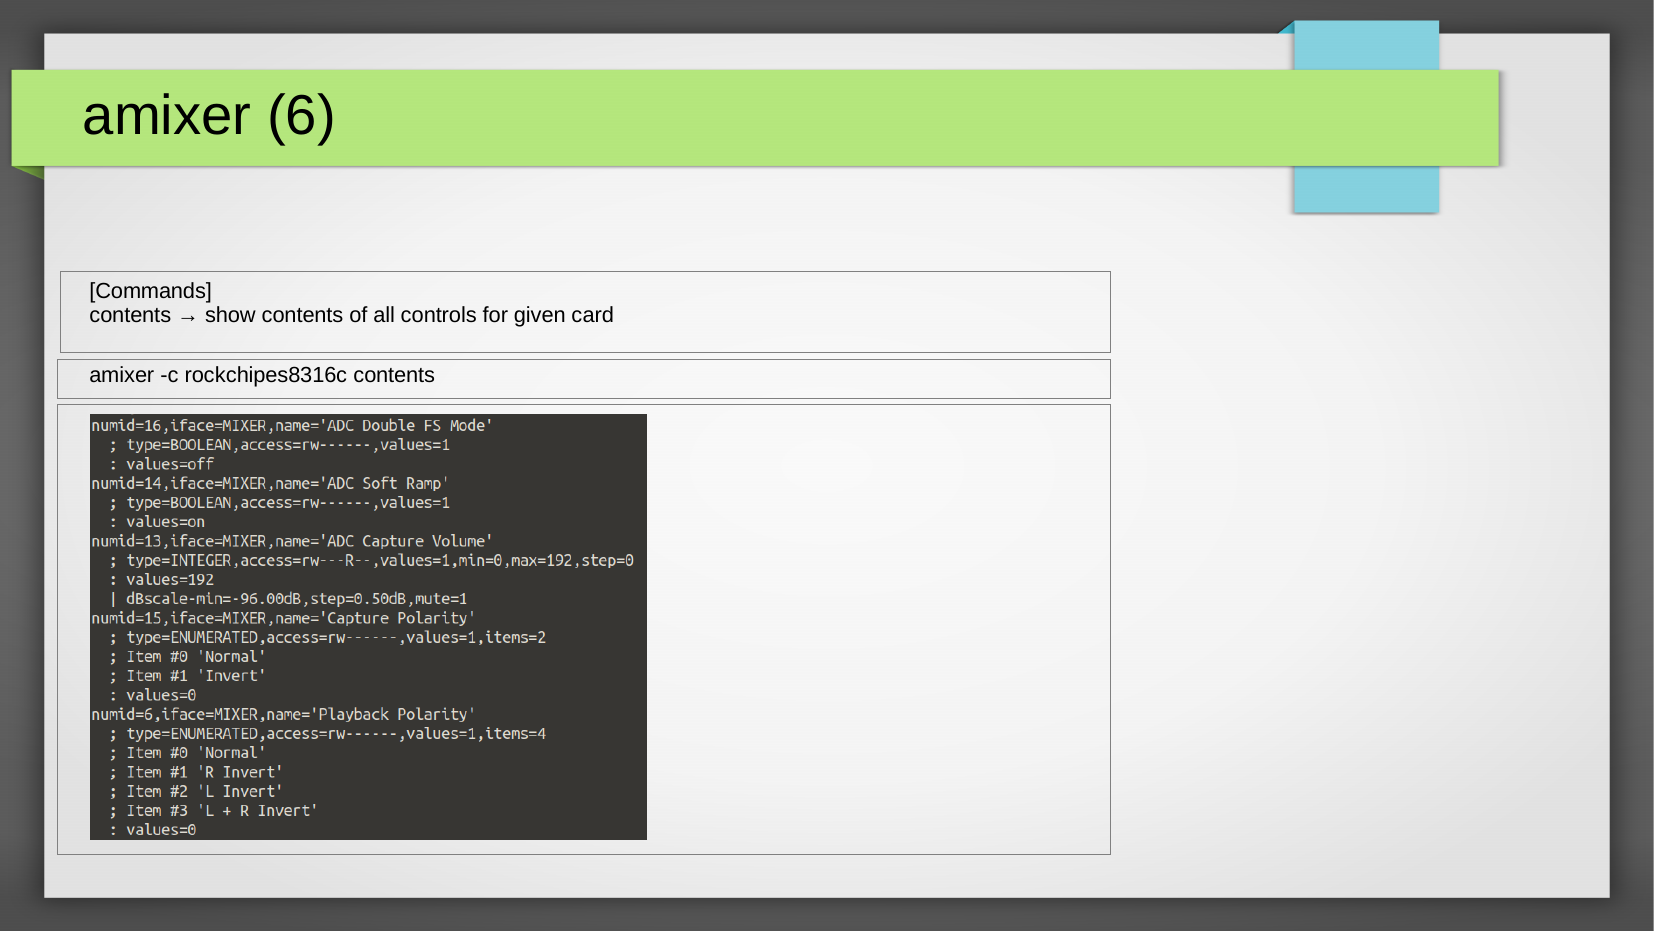

# amixer (6)
[Commands]
contents → show contents of all controls for given card
amixer -c rockchipes8316c contents